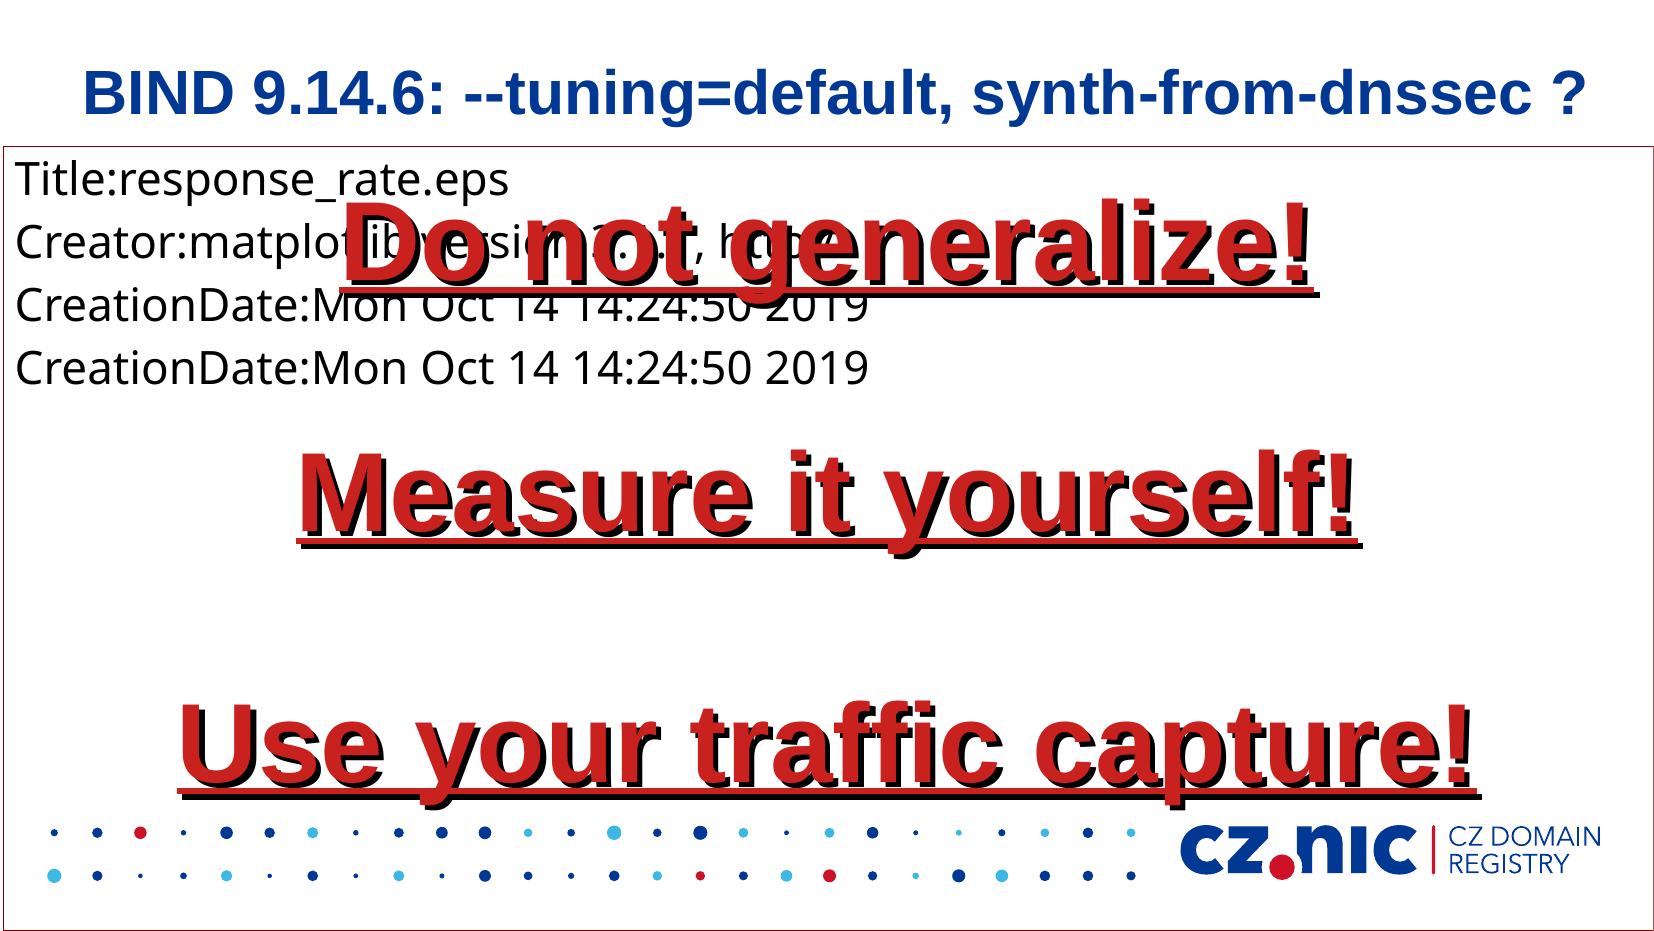

# BIND 9.14.6: --tuning=default, synth-from-dnssec ?
Do not generalize!
Measure it yourself!
Use your traffic capture!